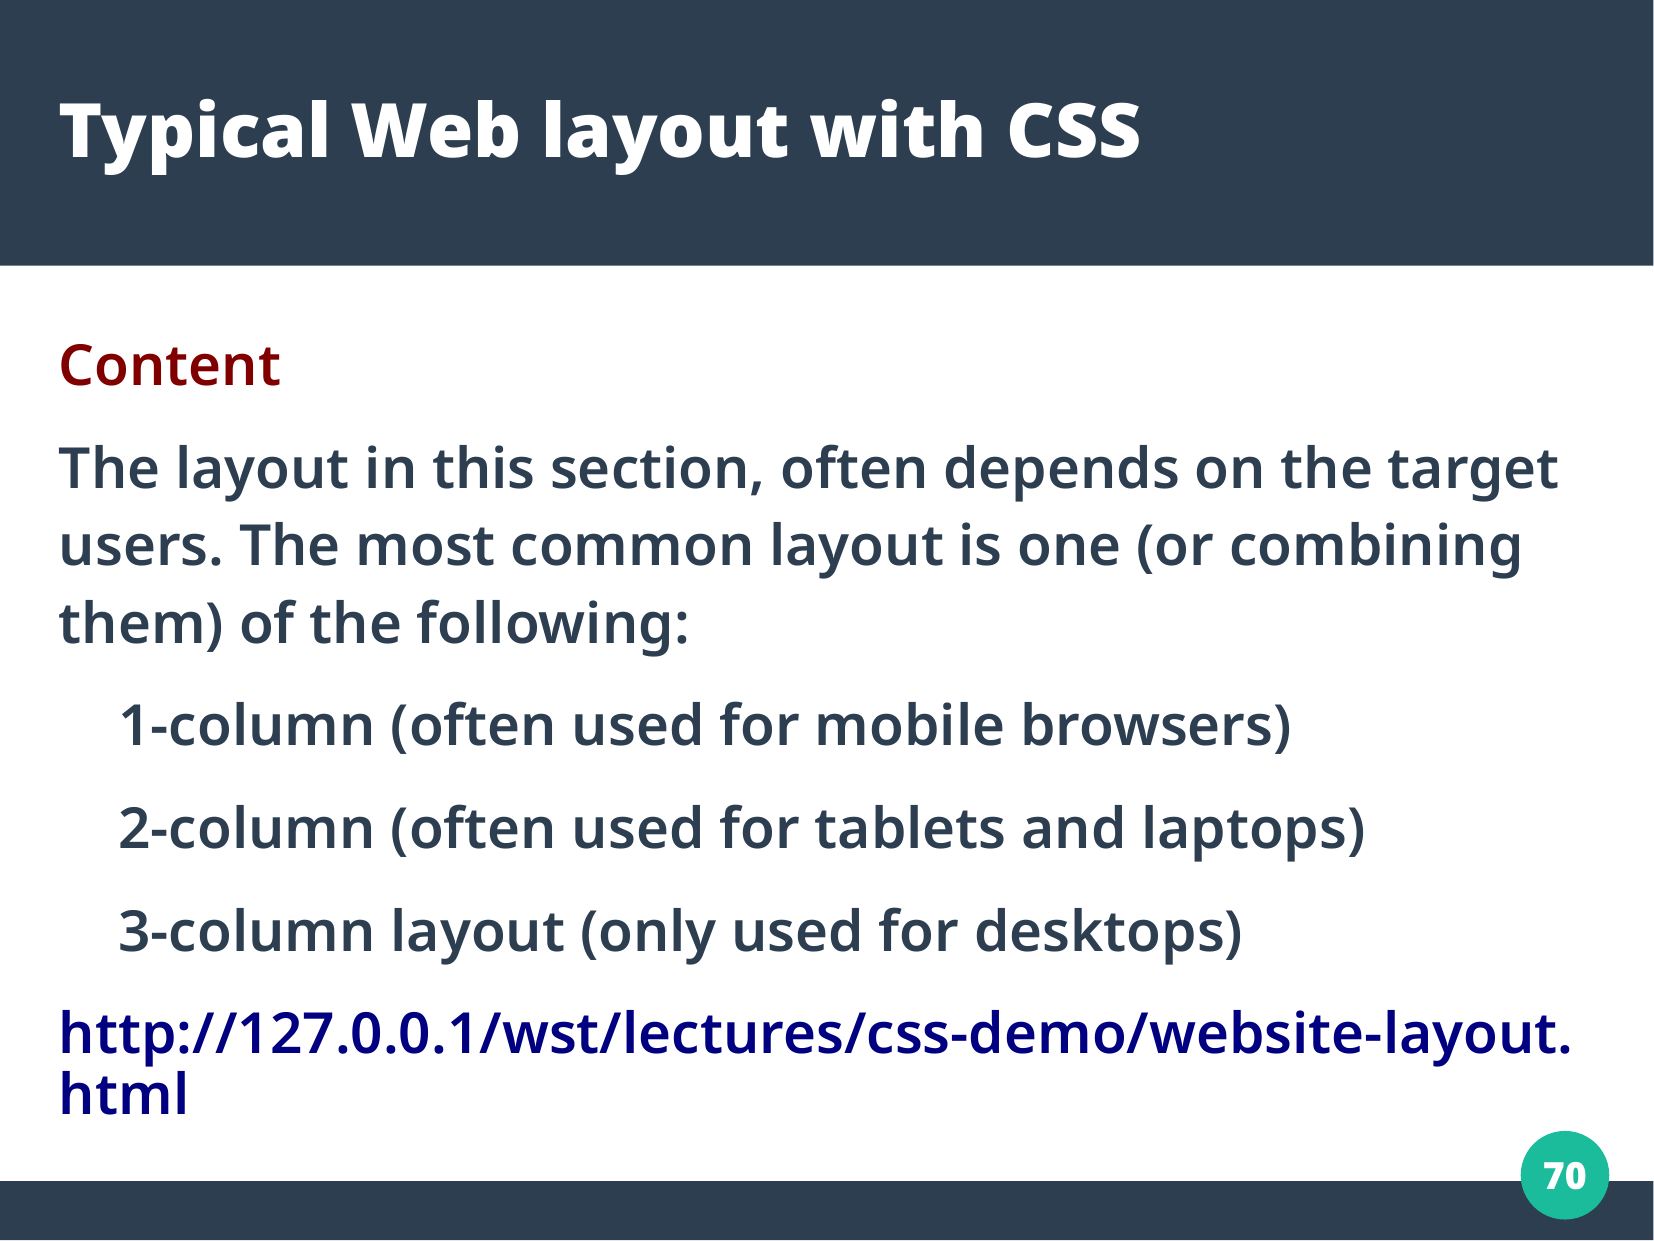

# Typical Web layout with CSS
Content
The layout in this section, often depends on the target users. The most common layout is one (or combining them) of the following:
 1-column (often used for mobile browsers)
 2-column (often used for tablets and laptops)
 3-column layout (only used for desktops)
http://127.0.0.1/wst/lectures/css-demo/website-layout.html
70